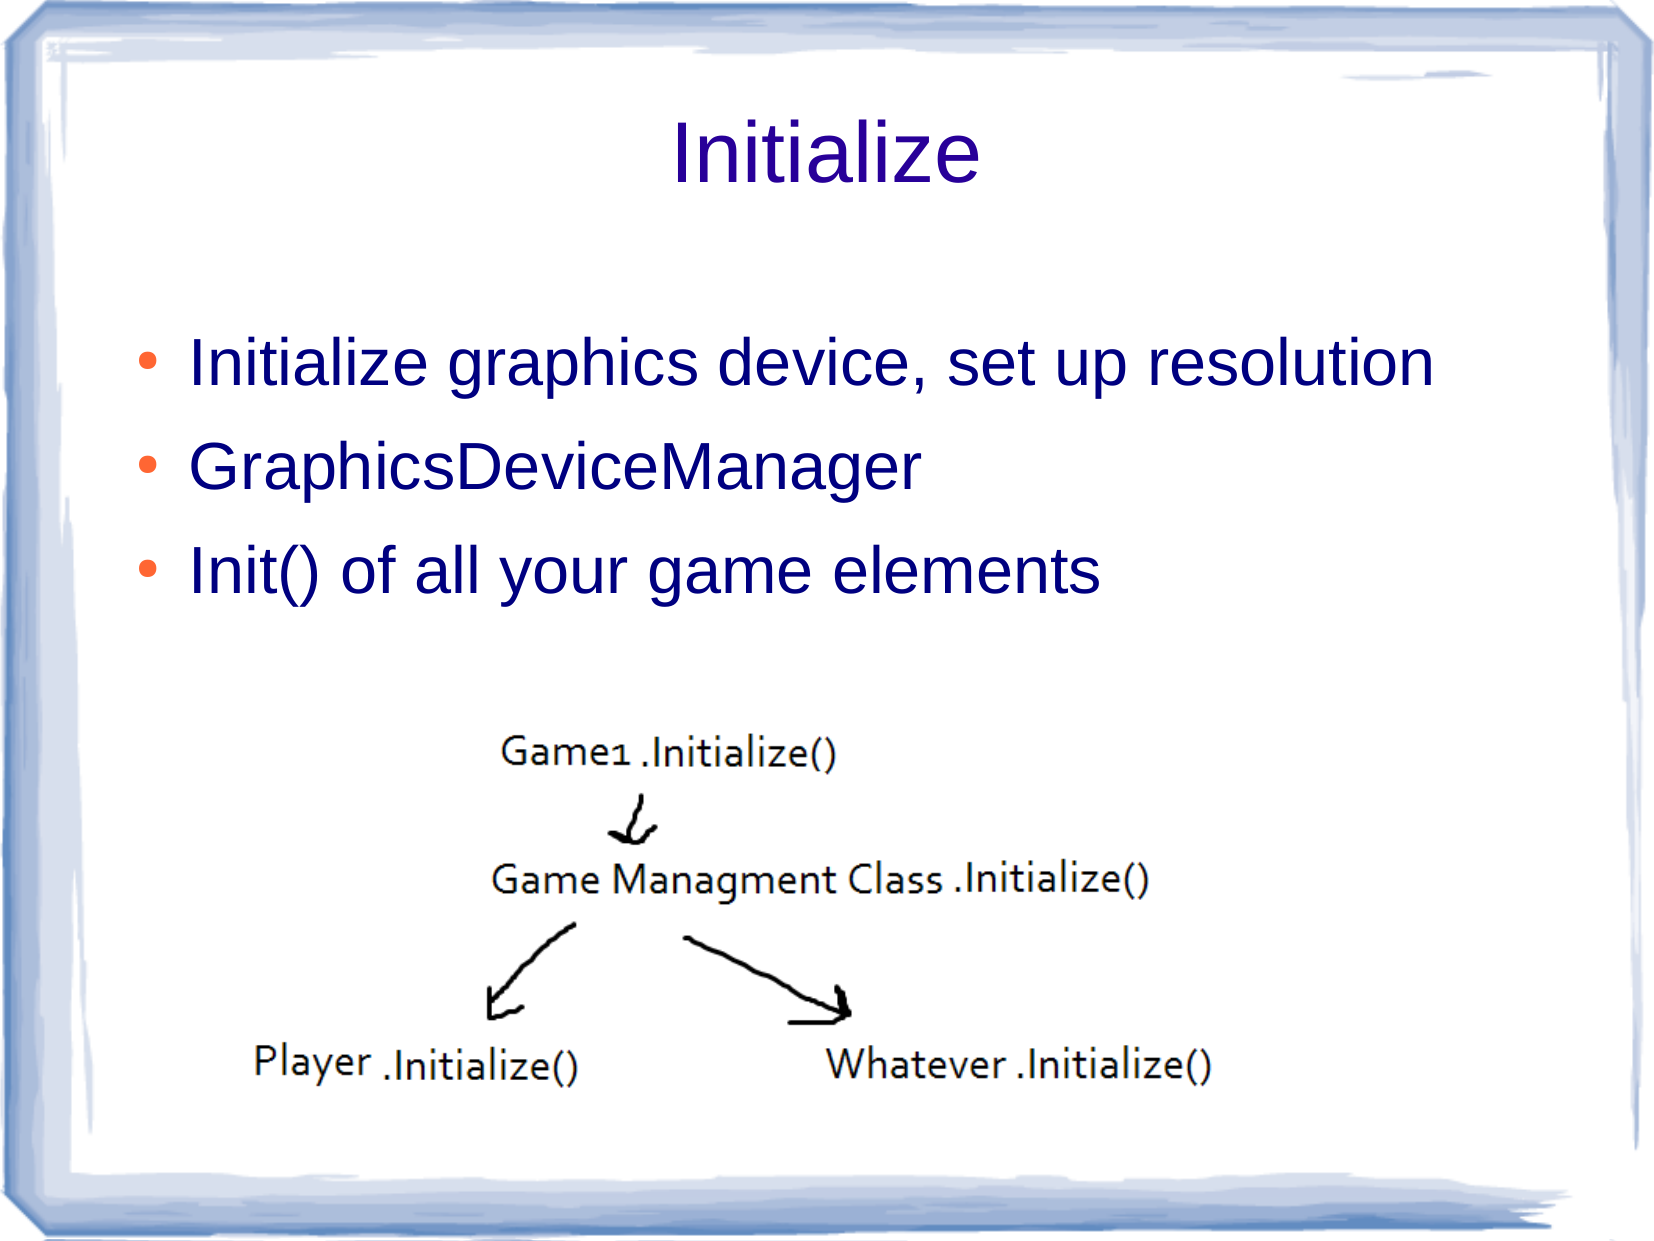

# Initialize
Initialize graphics device, set up resolution
GraphicsDeviceManager
Init() of all your game elements